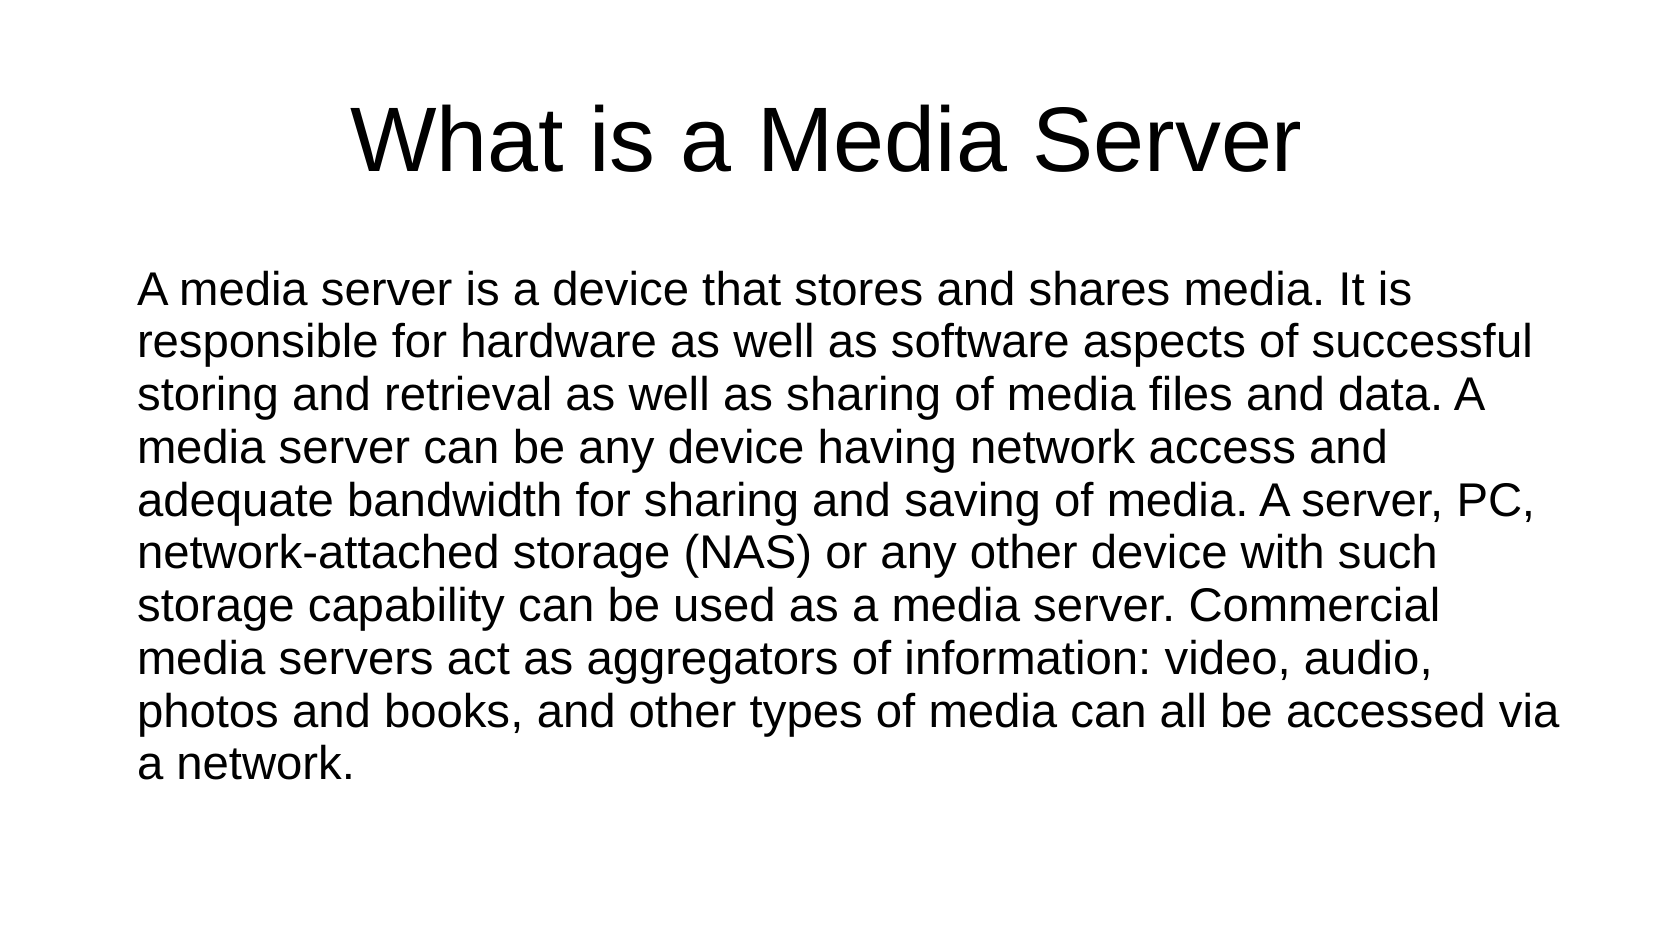

# What is a Media Server
A media server is a device that stores and shares media. It is responsible for hardware as well as software aspects of successful storing and retrieval as well as sharing of media files and data. A media server can be any device having network access and adequate bandwidth for sharing and saving of media. A server, PC, network-attached storage (NAS) or any other device with such storage capability can be used as a media server. Commercial media servers act as aggregators of information: video, audio, photos and books, and other types of media can all be accessed via a network.